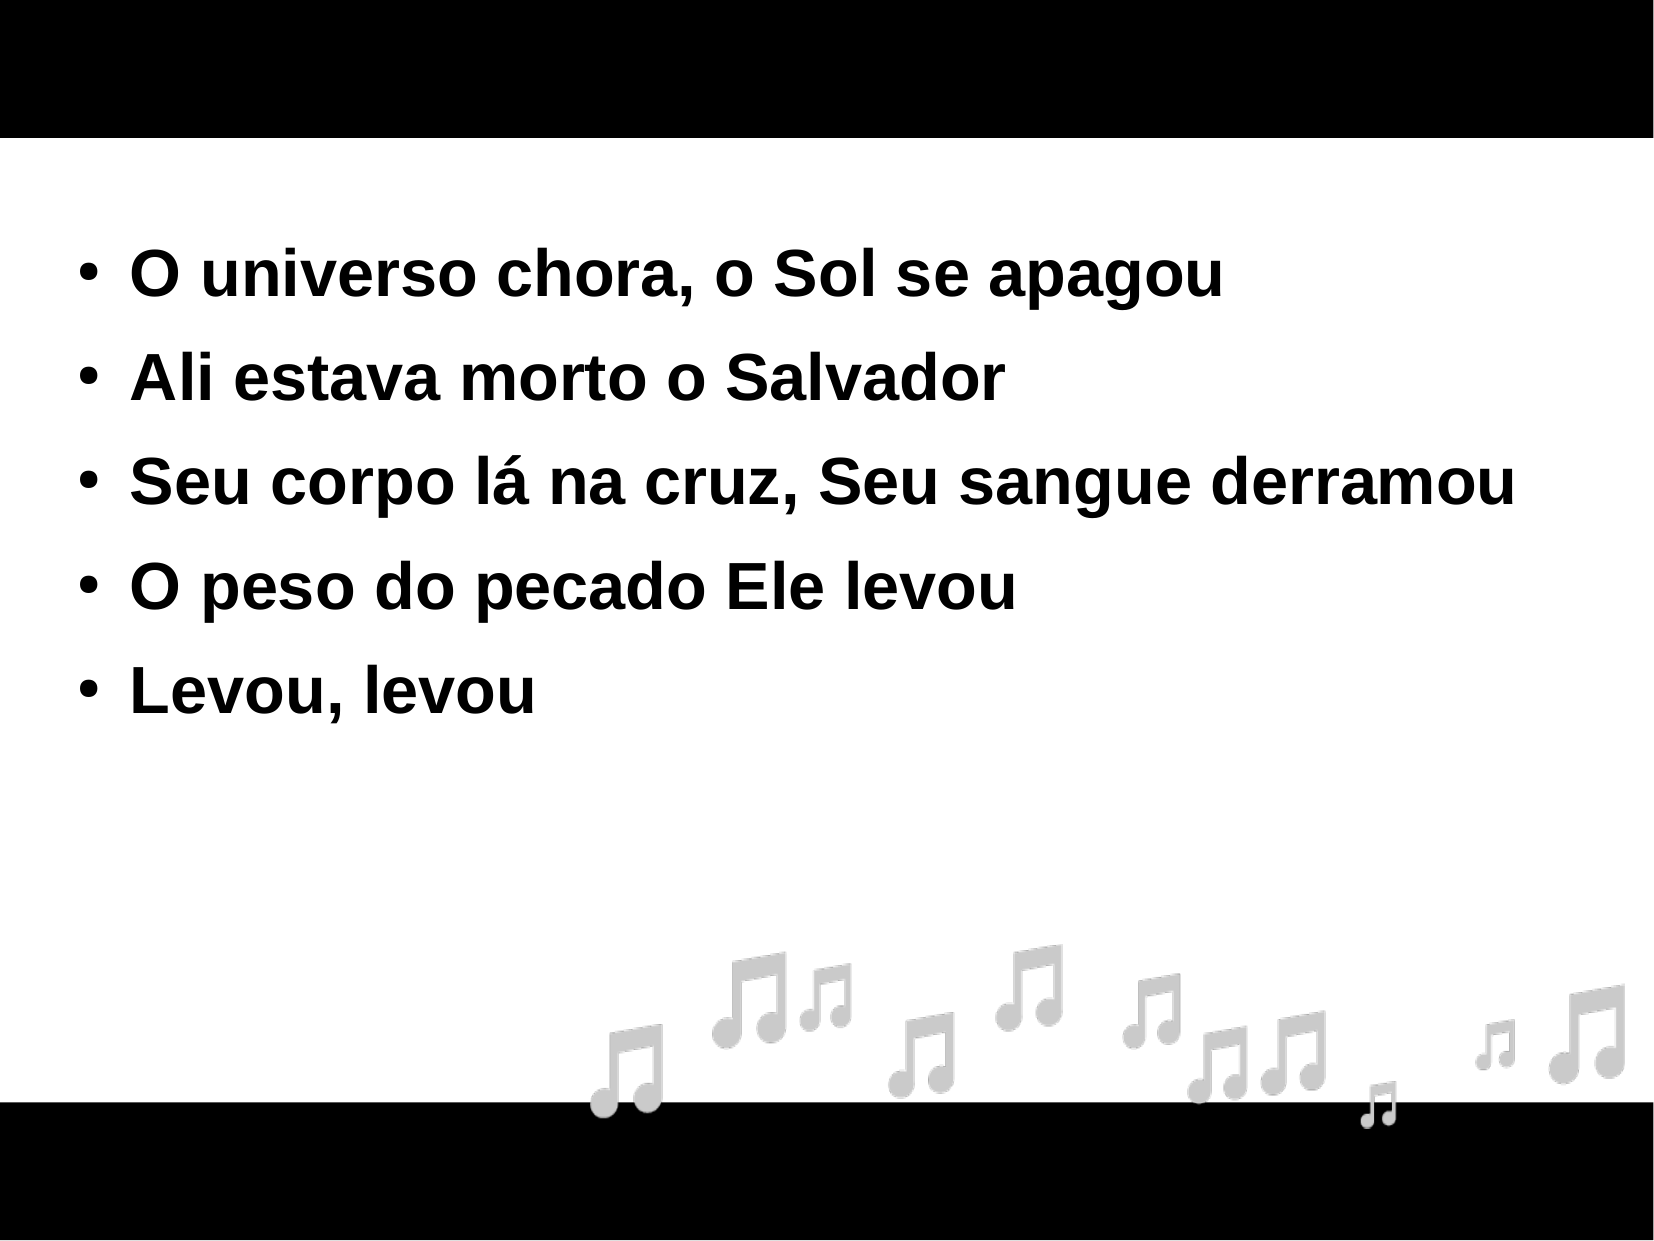

# O universo chora, o Sol se apagou
Ali estava morto o Salvador
Seu corpo lá na cruz, Seu sangue derramou
O peso do pecado Ele levou
Levou, levou